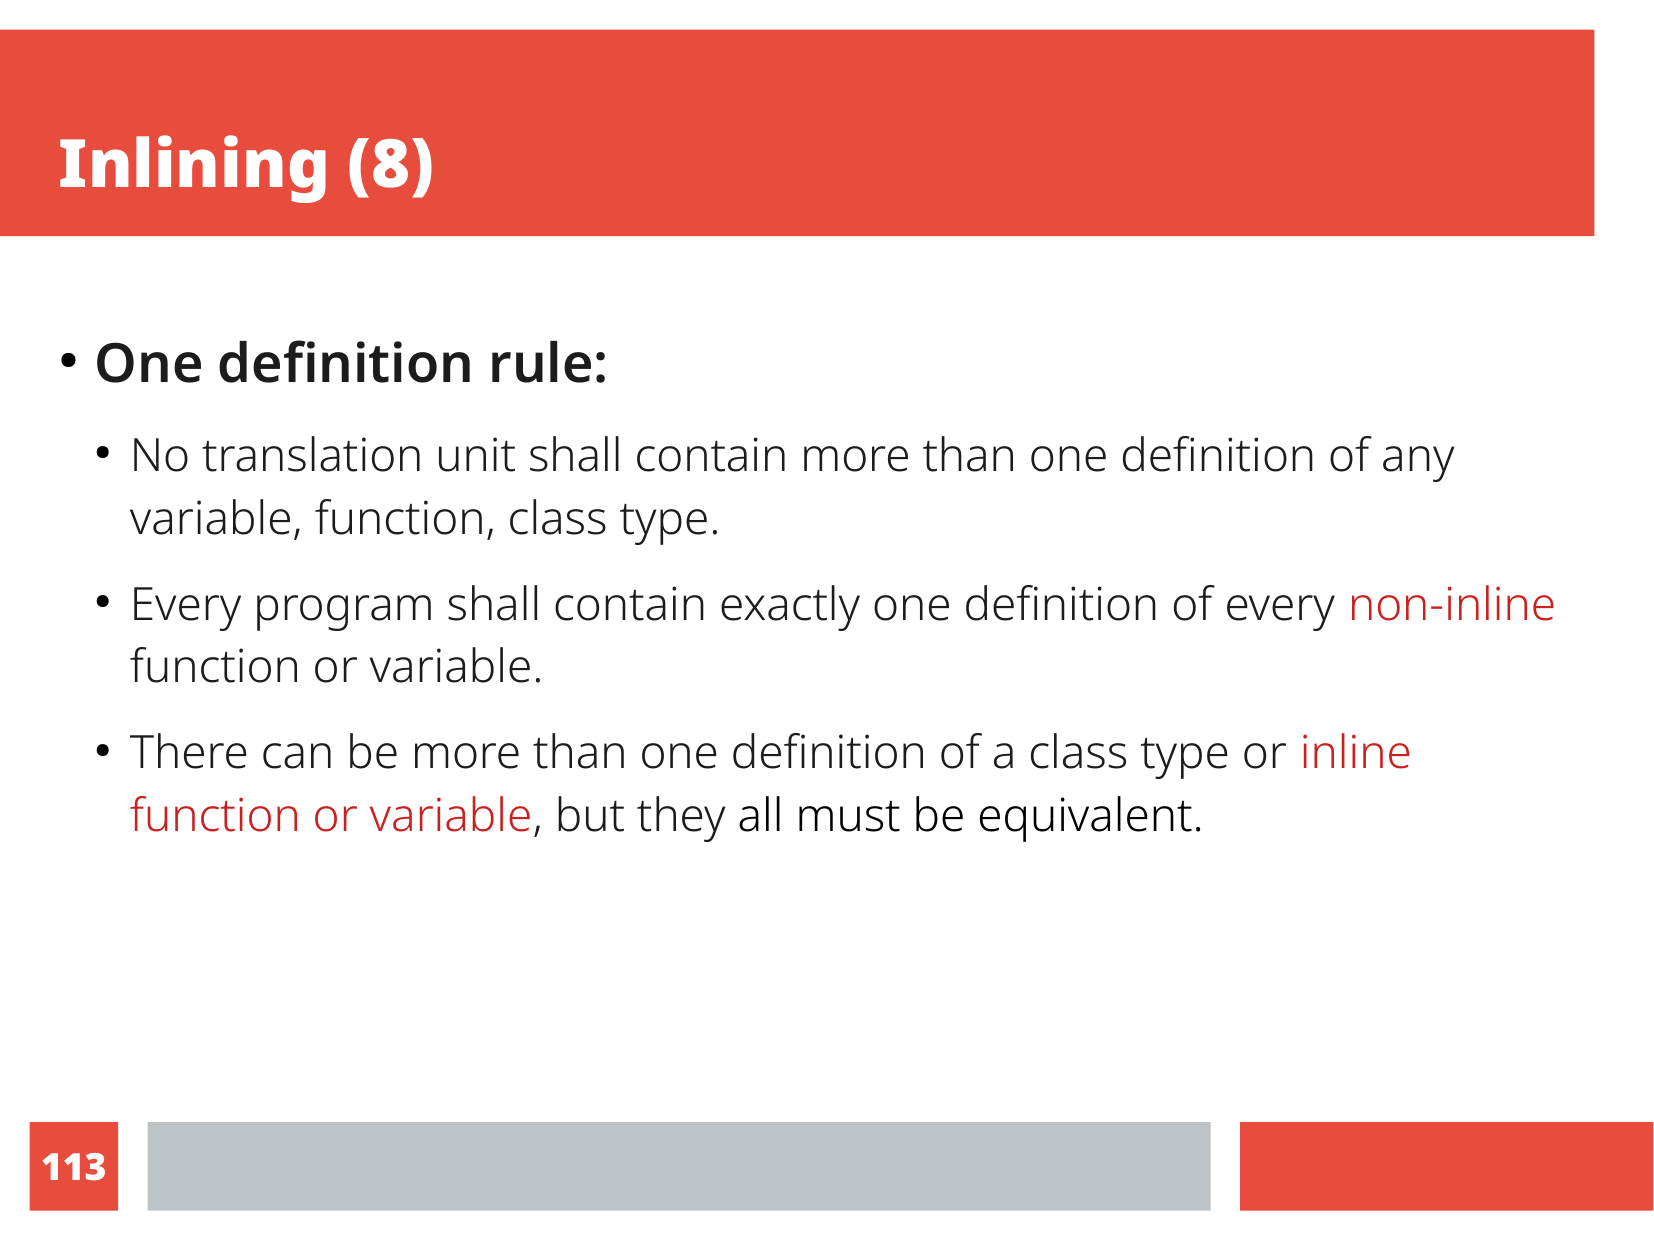

# Inlining (8)
One definition rule:
No translation unit shall contain more than one definition of any variable, function, class type.
Every program shall contain exactly one definition of every non-inline function or variable.
There can be more than one definition of a class type or inline function or variable, but they all must be equivalent.
113